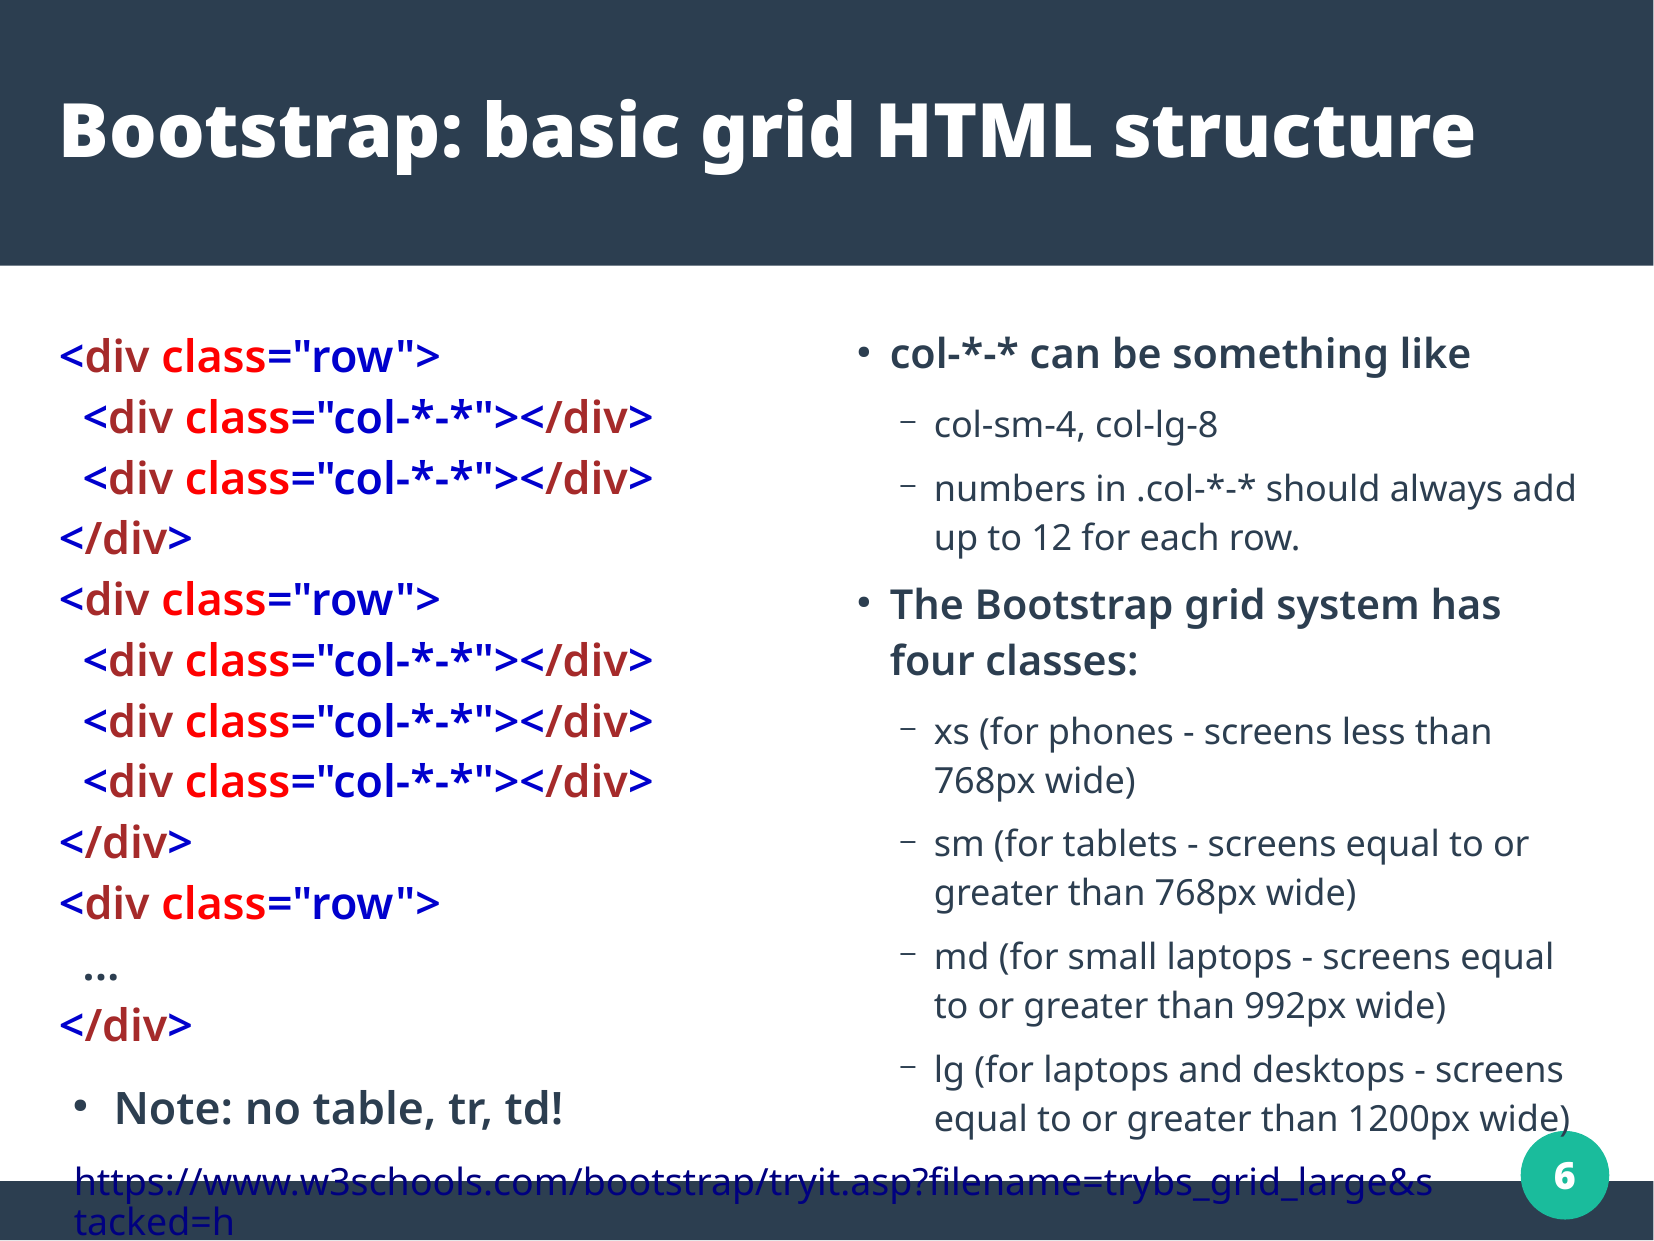

# Bootstrap: basic grid HTML structure
<div class="row">
  <div class="col-*-*"></div>
  <div class="col-*-*"></div>
</div>
<div class="row">
  <div class="col-*-*"></div>
  <div class="col-*-*"></div>
  <div class="col-*-*"></div>
</div>
<div class="row">
  ...
</div>
Note: no table, tr, td!
col-*-* can be something like
col-sm-4, col-lg-8
numbers in .col-*-* should always add up to 12 for each row.
The Bootstrap grid system has four classes:
xs (for phones - screens less than 768px wide)
sm (for tablets - screens equal to or greater than 768px wide)
md (for small laptops - screens equal to or greater than 992px wide)
lg (for laptops and desktops - screens equal to or greater than 1200px wide)
6
https://www.w3schools.com/bootstrap/tryit.asp?filename=trybs_grid_large&stacked=h